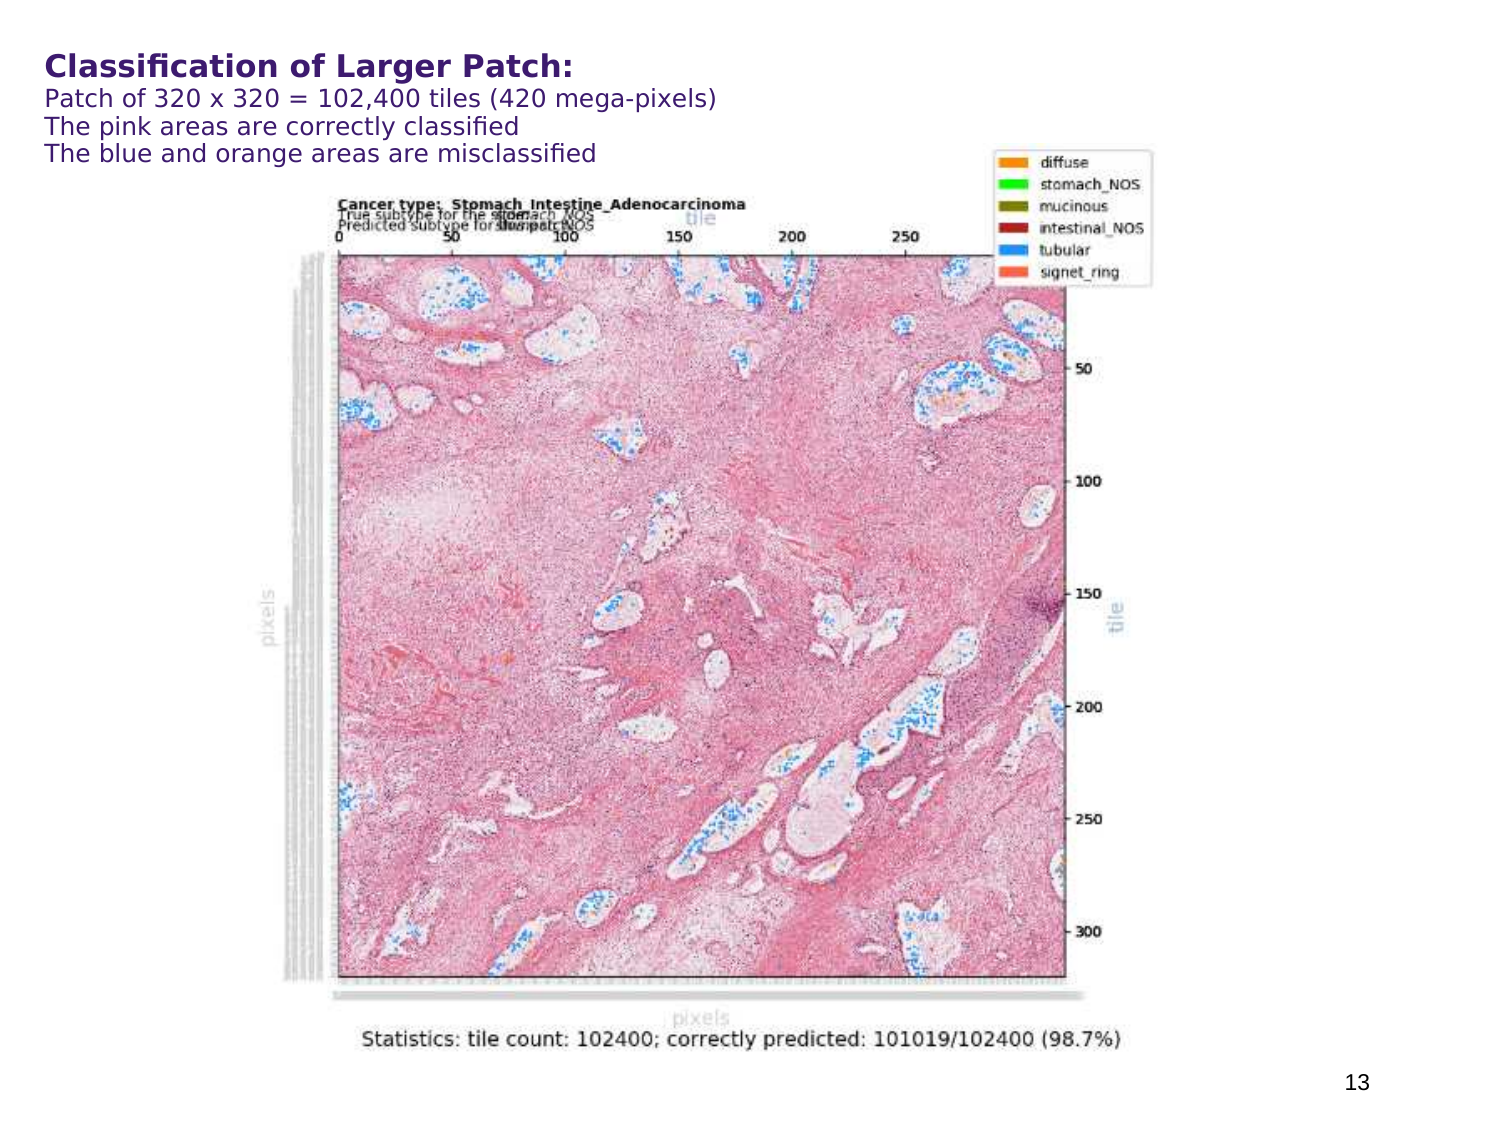

Classification of Larger Patch:
Patch of 320 x 320 = 102,400 tiles (420 mega-pixels)
The pink areas are correctly classified
The blue and orange areas are misclassified